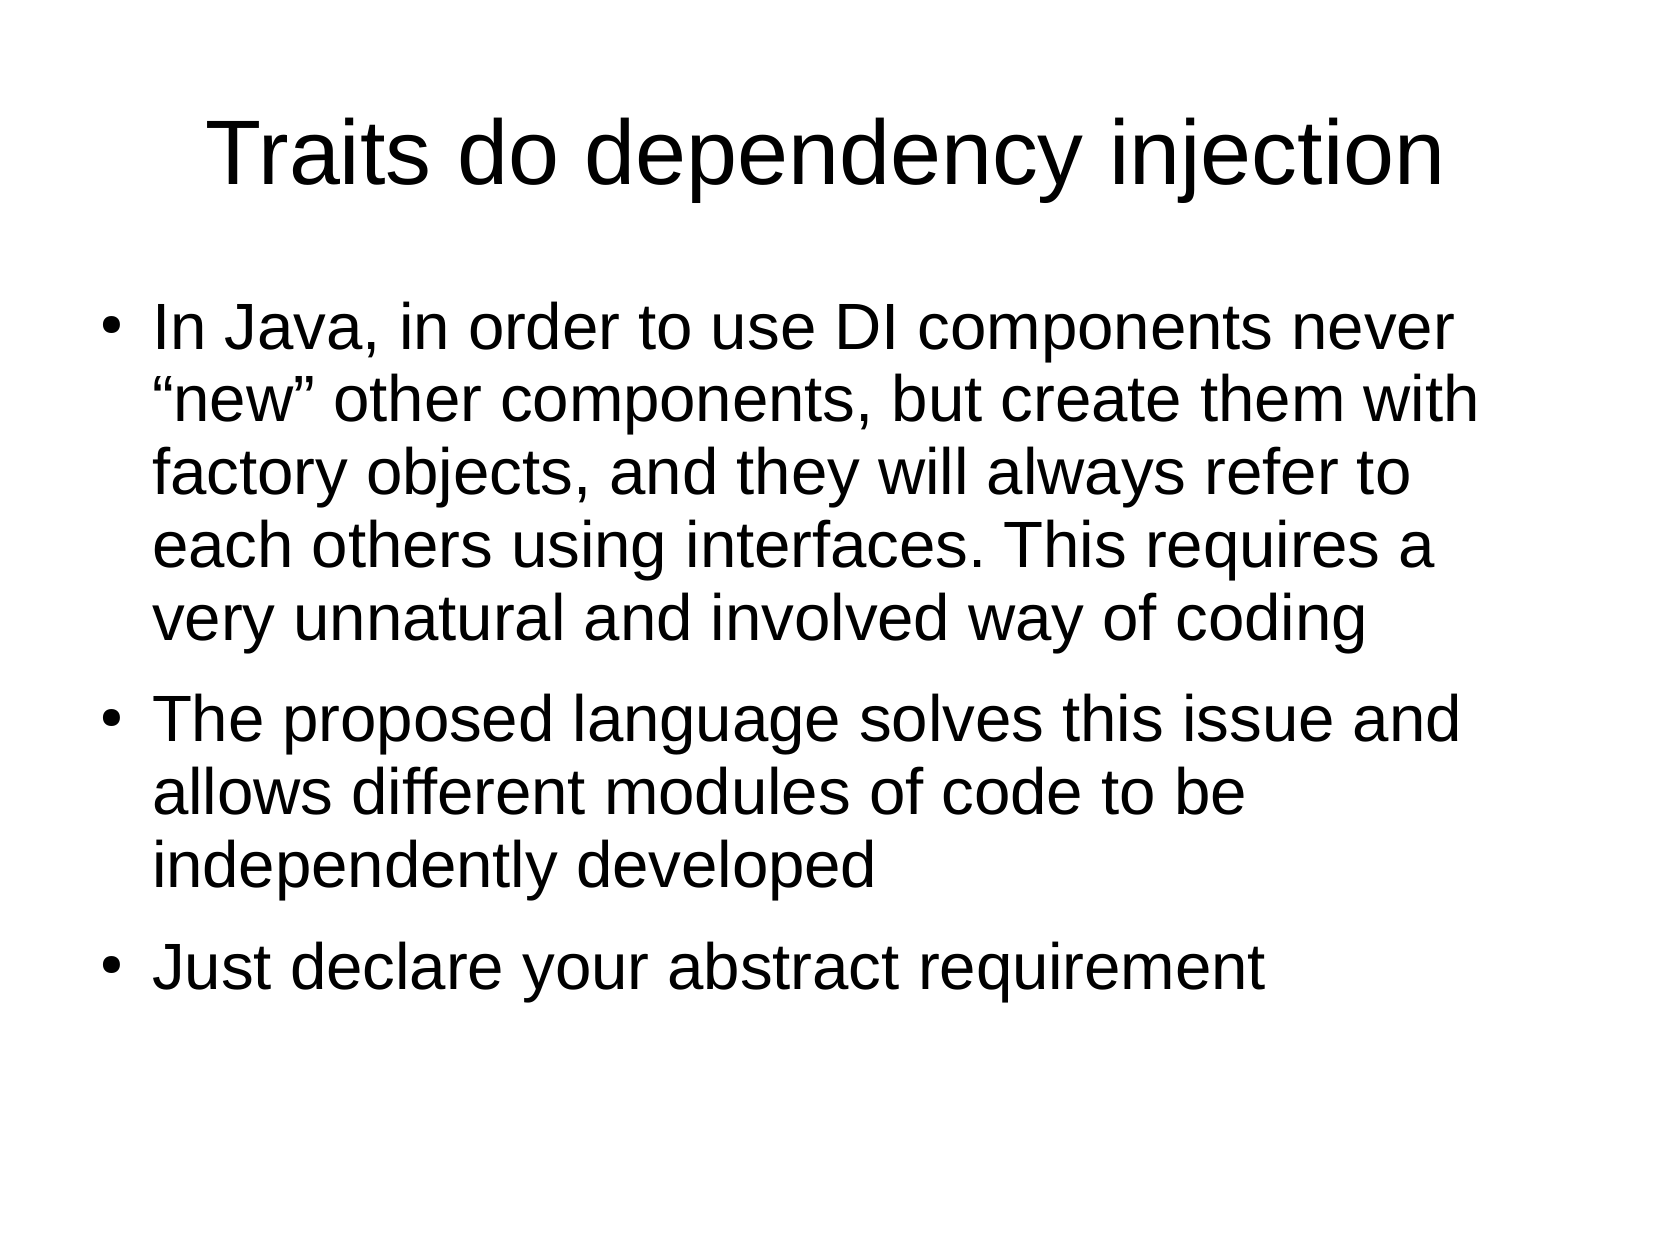

# Traits do dependency injection
In Java, in order to use DI components never “new” other components, but create them with factory objects, and they will always refer to each others using interfaces. This requires a very unnatural and involved way of coding
The proposed language solves this issue and allows different modules of code to be independently developed
Just declare your abstract requirement